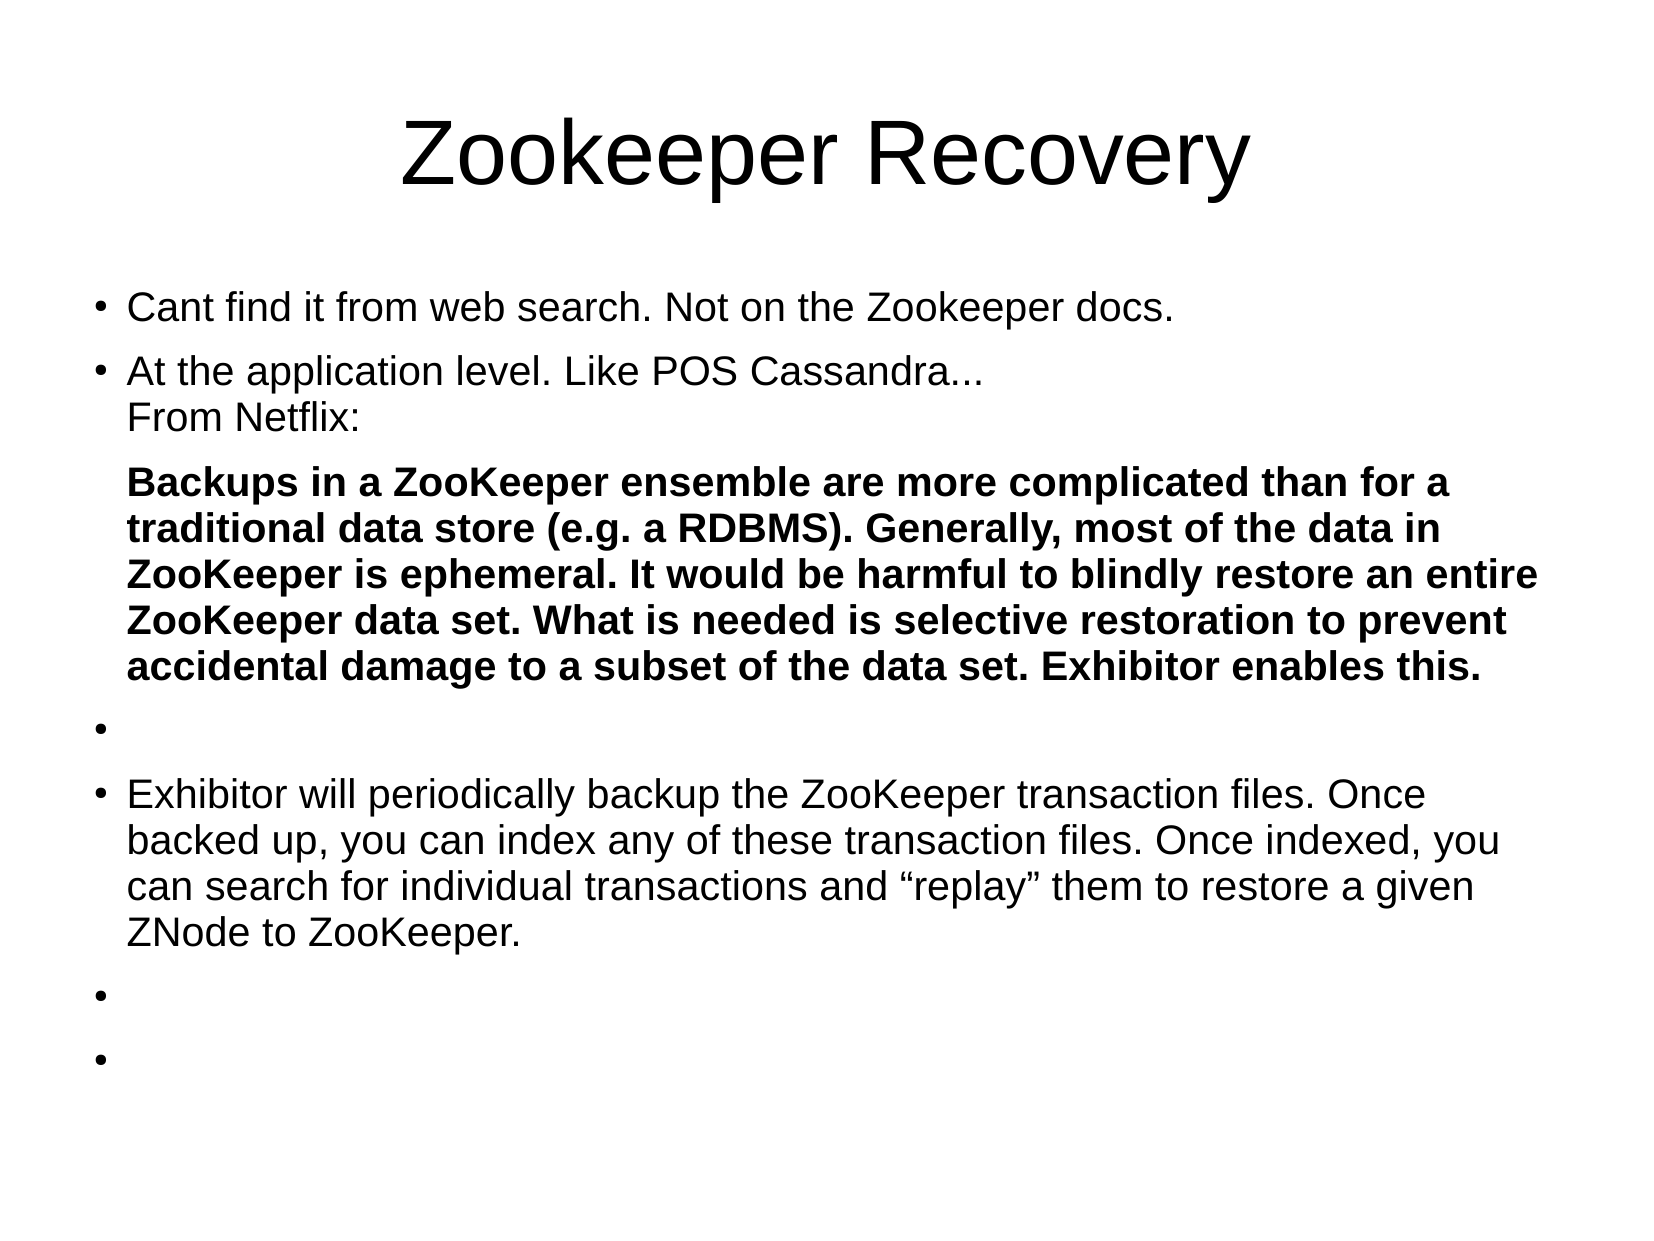

# Zookeeper Recovery
Cant find it from web search. Not on the Zookeeper docs.
At the application level. Like POS Cassandra...
From Netflix:
Backups in a ZooKeeper ensemble are more complicated than for a traditional data store (e.g. a RDBMS). Generally, most of the data in ZooKeeper is ephemeral. It would be harmful to blindly restore an entire ZooKeeper data set. What is needed is selective restoration to prevent accidental damage to a subset of the data set. Exhibitor enables this.
Exhibitor will periodically backup the ZooKeeper transaction files. Once backed up, you can index any of these transaction files. Once indexed, you can search for individual transactions and “replay” them to restore a given ZNode to ZooKeeper.